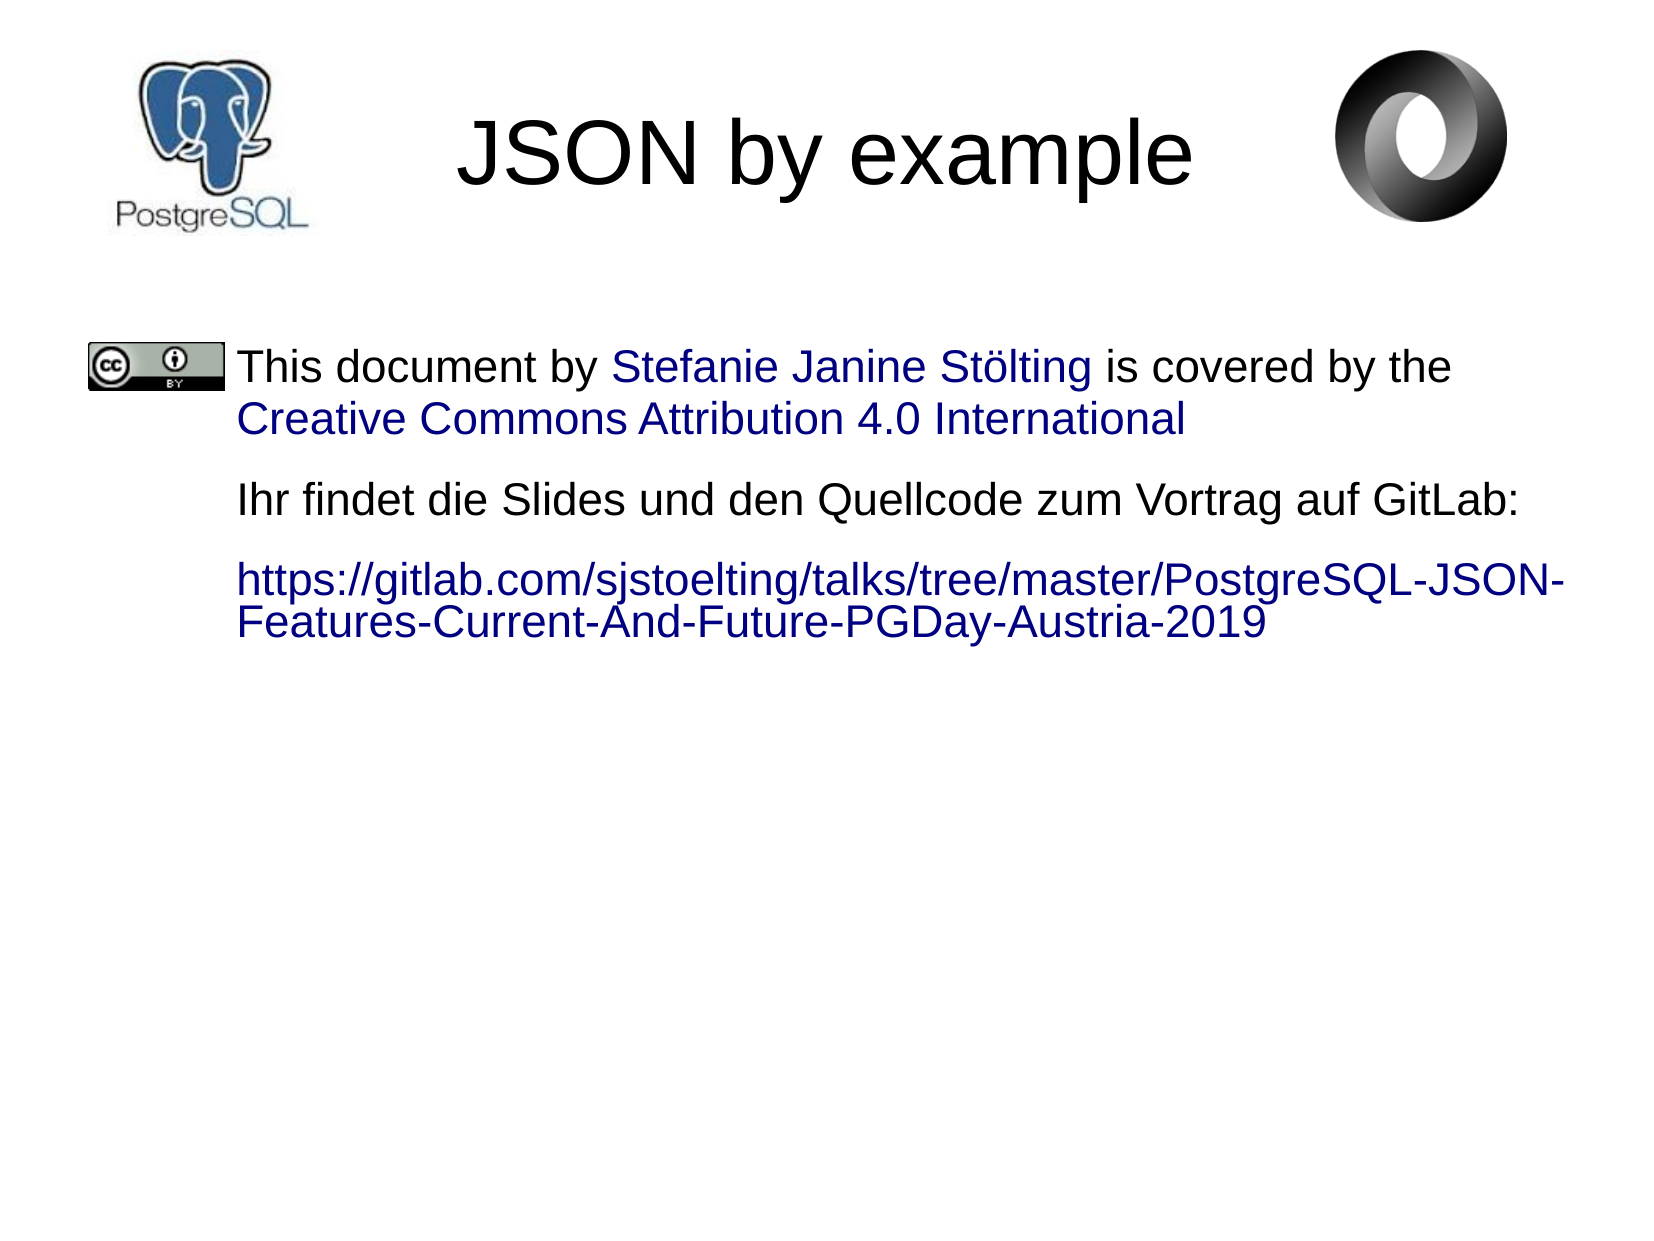

# JSON by example
This document by Stefanie Janine Stölting is covered by theCreative Commons Attribution 4.0 International
Ihr findet die Slides und den Quellcode zum Vortrag auf GitLab:
https://gitlab.com/sjstoelting/talks/tree/master/PostgreSQL-JSON-Features-Current-And-Future-PGDay-Austria-2019